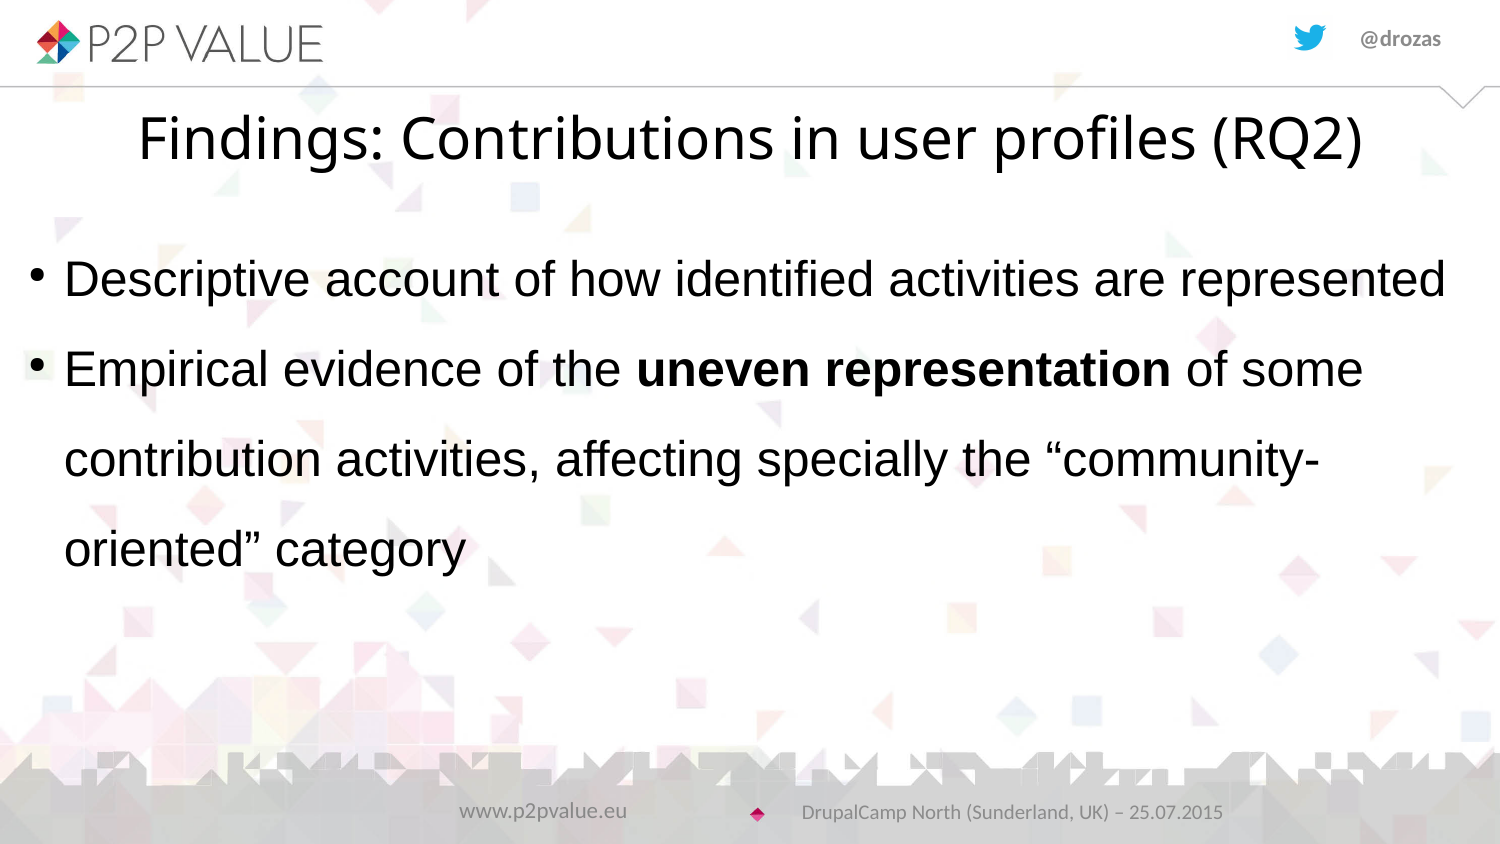

@drozas
Findings: Contributions in user profiles (RQ2)
# Descriptive account of how identified activities are represented
Empirical evidence of the uneven representation of some contribution activities, affecting specially the “community-oriented” category
DrupalCamp North (Sunderland, UK) – 25.07.2015
www.p2pvalue.eu